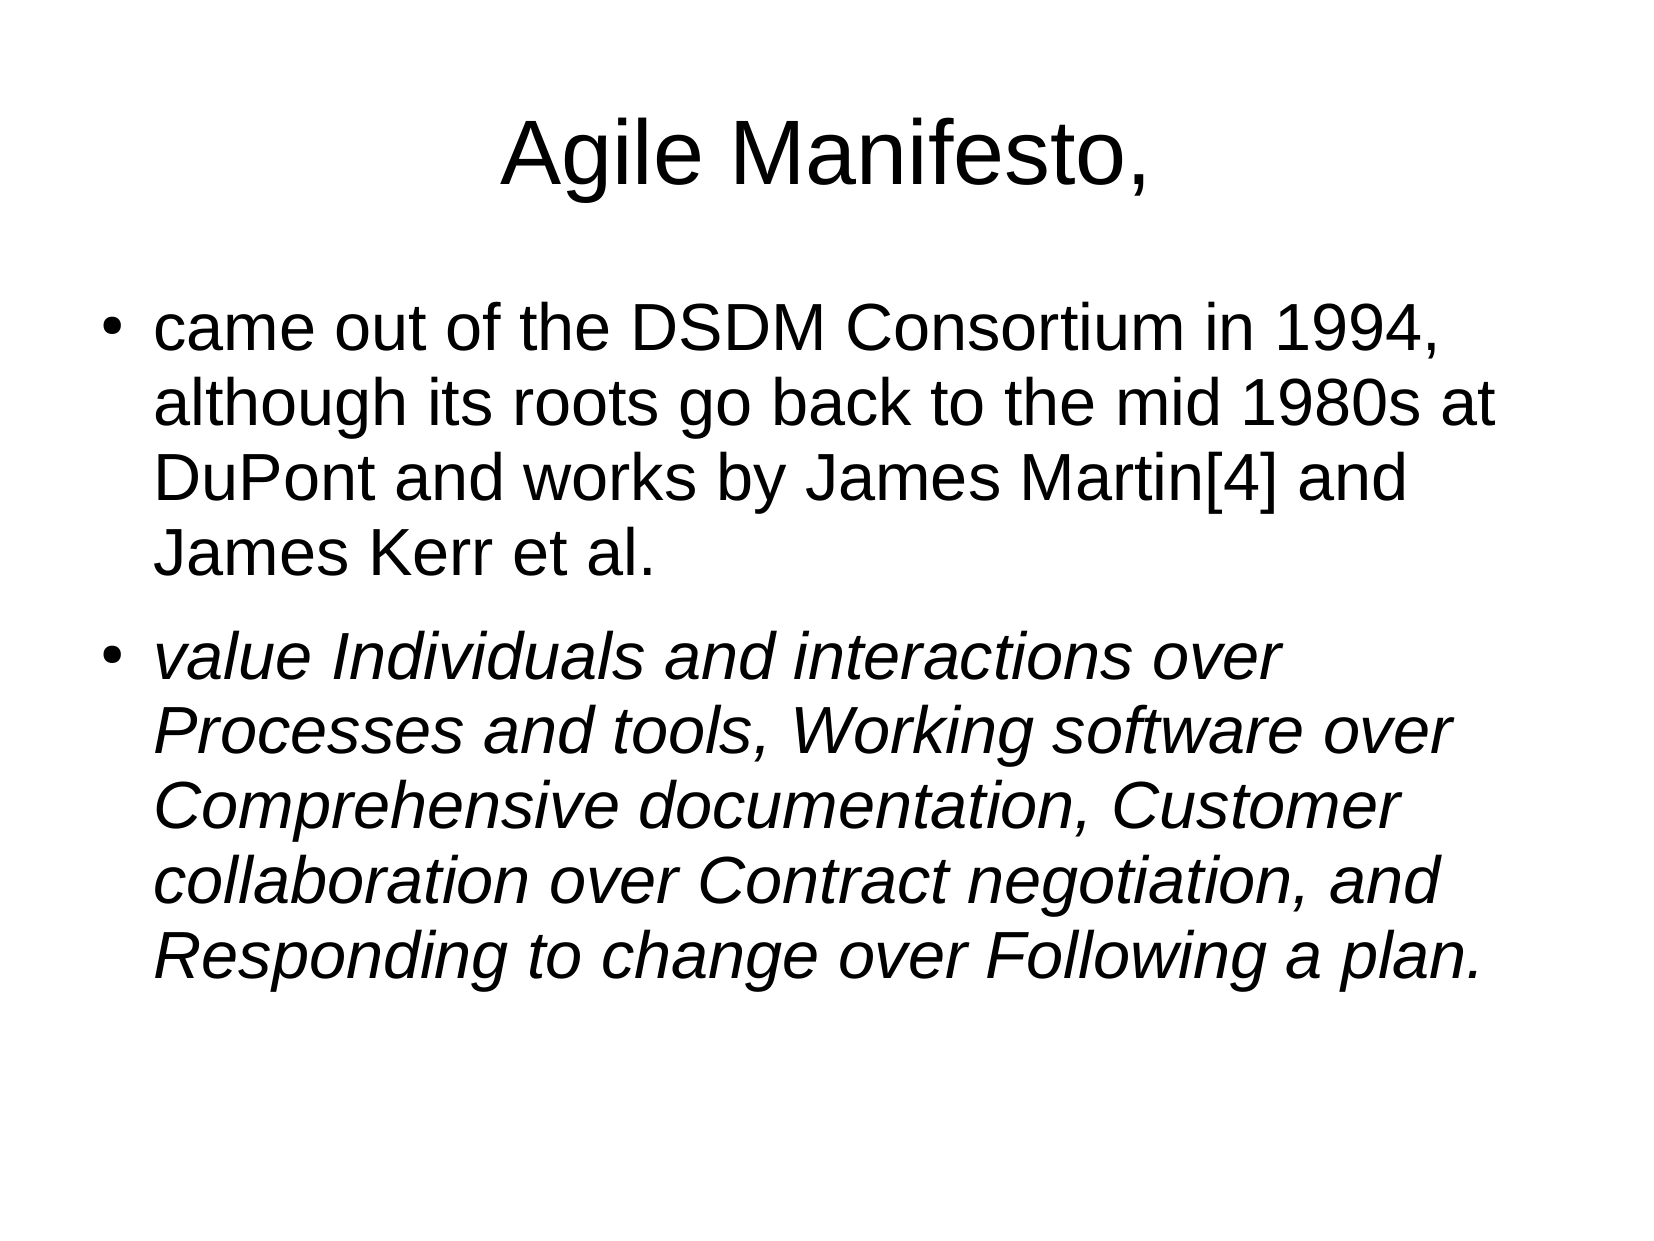

# Agile Manifesto,
came out of the DSDM Consortium in 1994, although its roots go back to the mid 1980s at DuPont and works by James Martin[4] and James Kerr et al.
value Individuals and interactions over Processes and tools, Working software over Comprehensive documentation, Customer collaboration over Contract negotiation, and Responding to change over Following a plan.